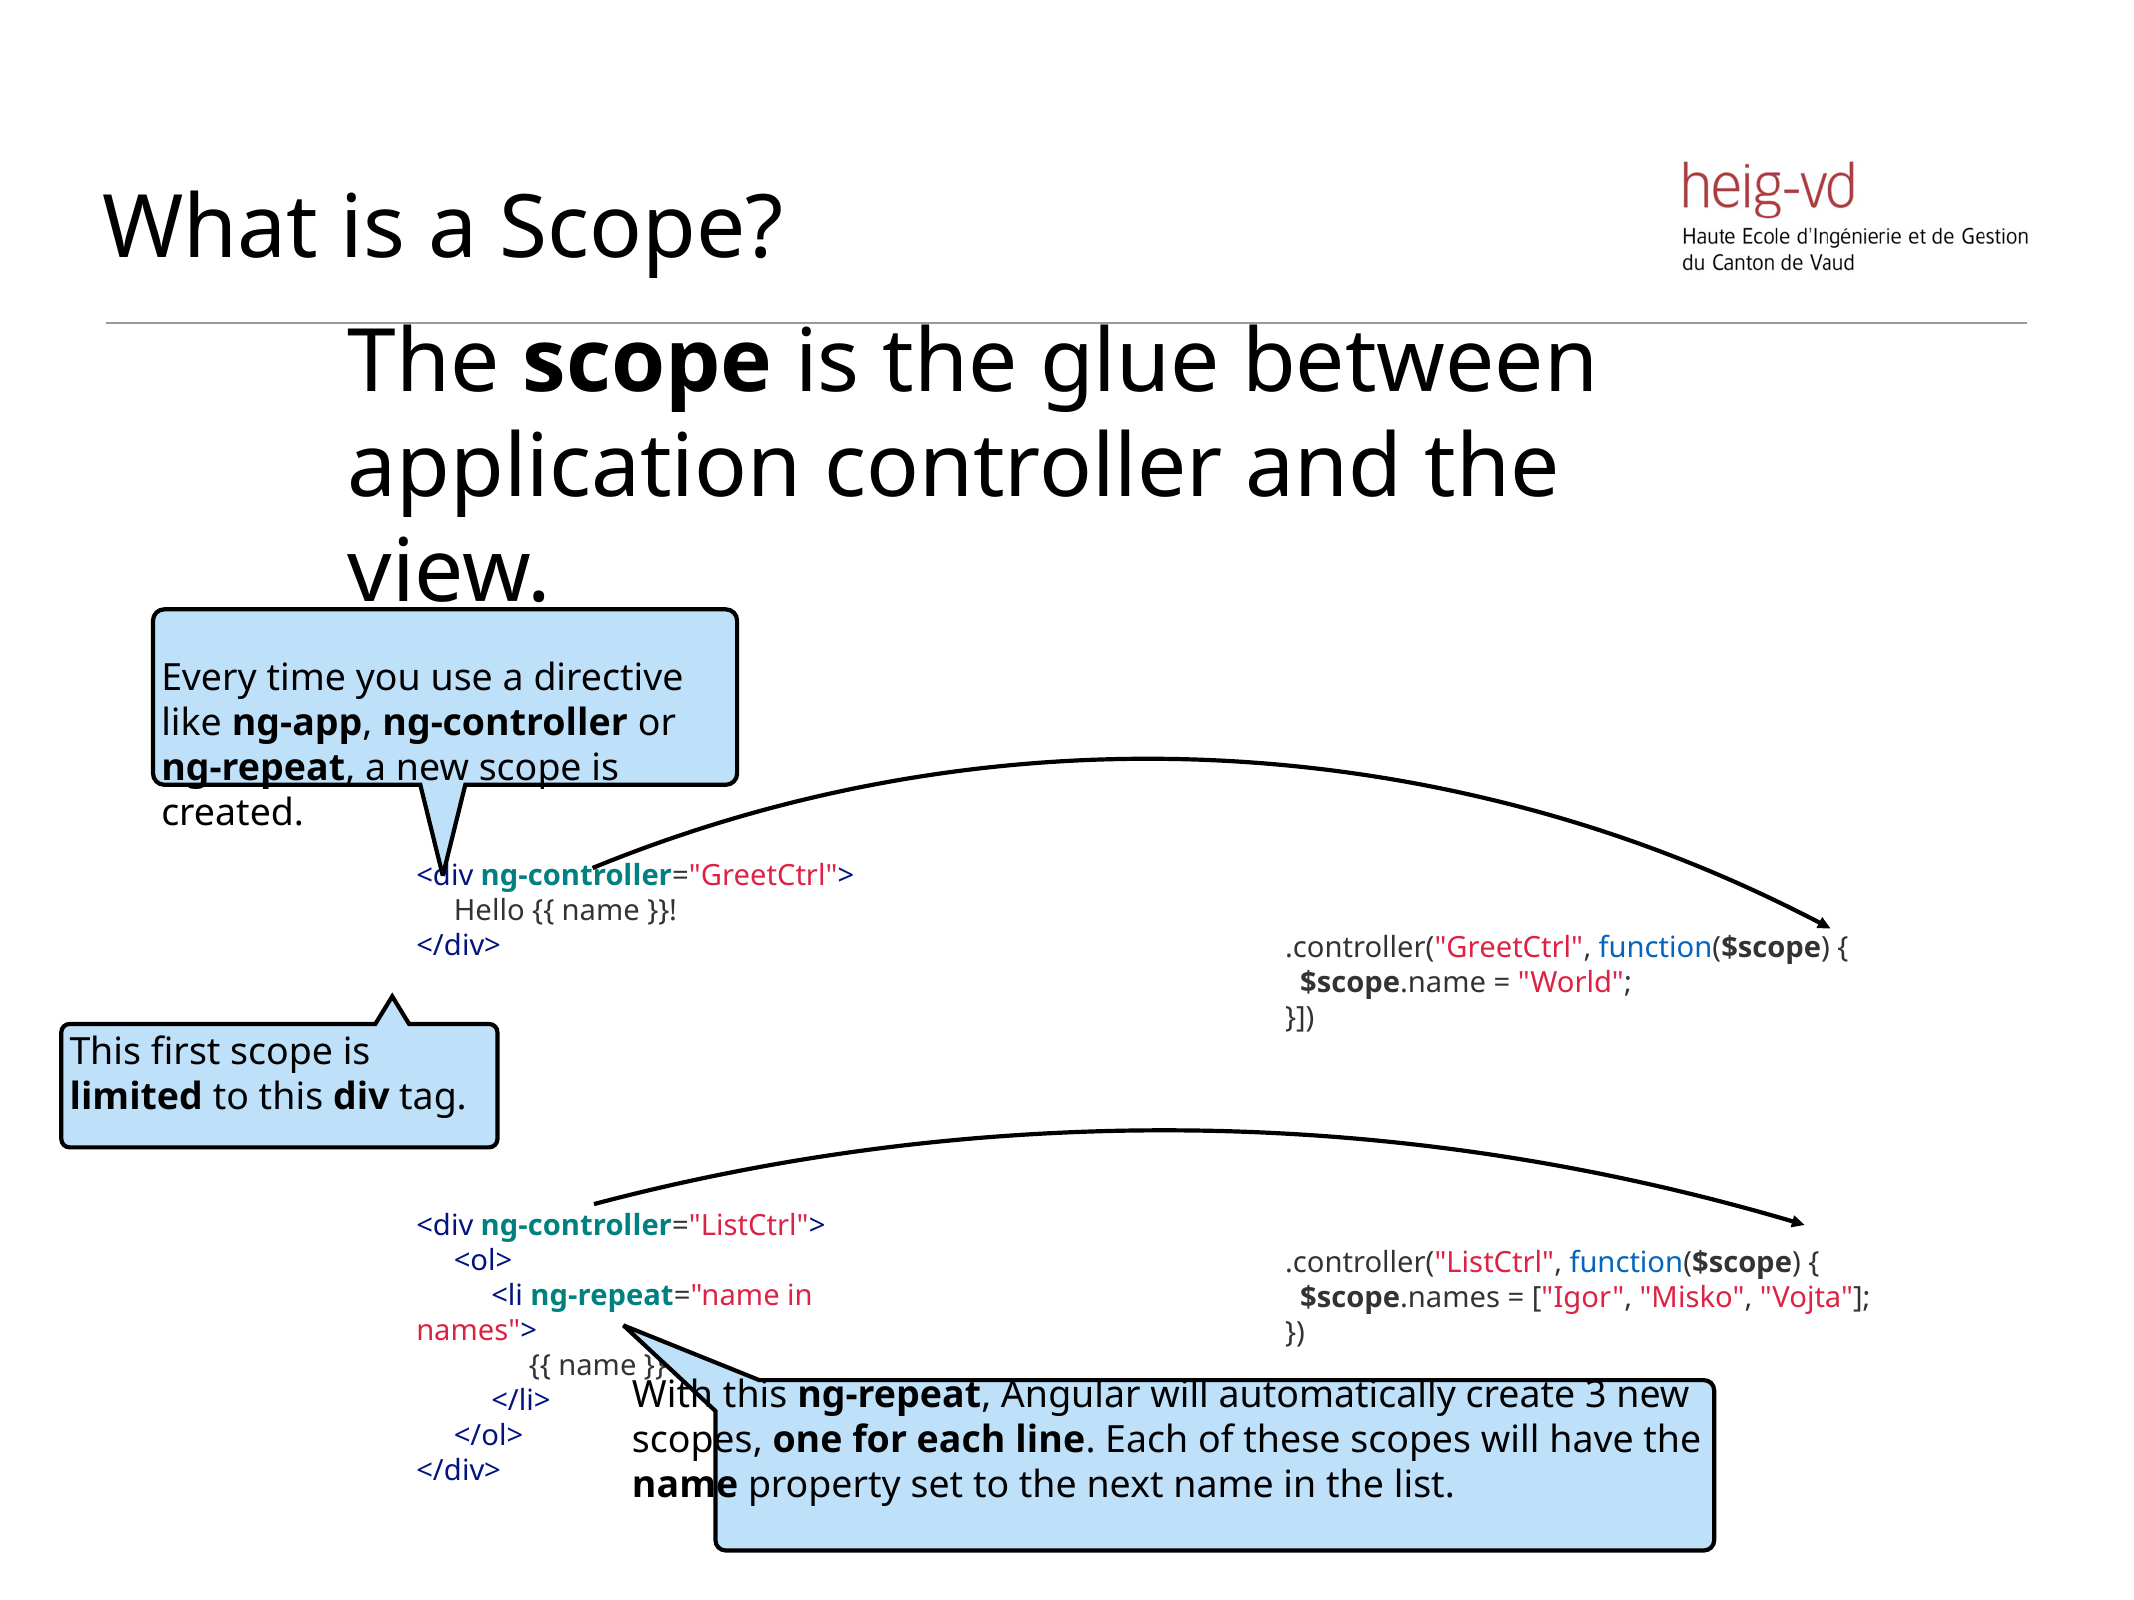

# What is a Scope?
The scope is the glue between application controller and the view.
Every time you use a directive like ng-app, ng-controller or ng-repeat, a new scope is created.
<div ng-controller="GreetCtrl">
Hello {{ name }}!
</div>
<div ng-controller="ListCtrl">
<ol>
<li ng-repeat="name in names">
{{ name }}
</li>
</ol>
</div>
.controller("GreetCtrl", function($scope) {
 $scope.name = "World";
}])
.controller("ListCtrl", function($scope) {
 $scope.names = ["Igor", "Misko", "Vojta"];
})
This first scope is limited to this div tag.
With this ng-repeat, Angular will automatically create 3 new scopes, one for each line. Each of these scopes will have the name property set to the next name in the list.